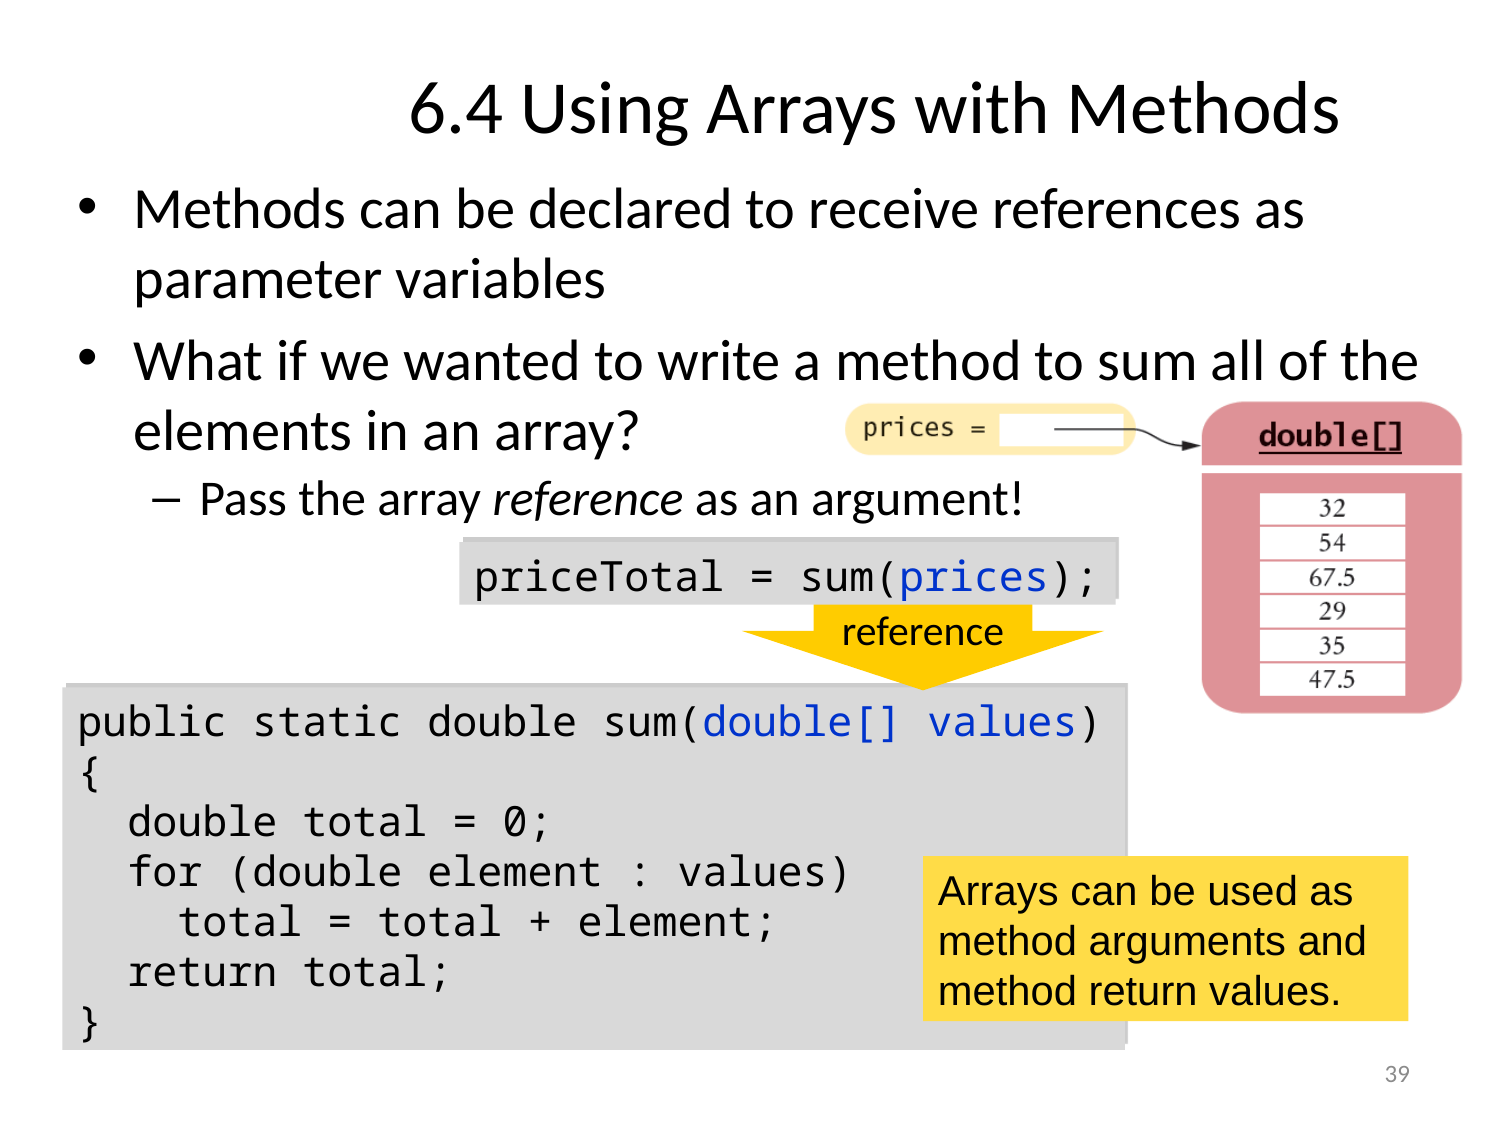

# 6.4 Using Arrays with Methods
Methods can be declared to receive references as parameter variables
What if we wanted to write a method to sum all of the elements in an array?
Pass the array reference as an argument!
priceTotal = sum(prices);
reference
public static double sum(double[] values)
{
 double total = 0;
 for (double element : values)
 total = total + element;
 return total;
}
Arrays can be used as method arguments and method return values.